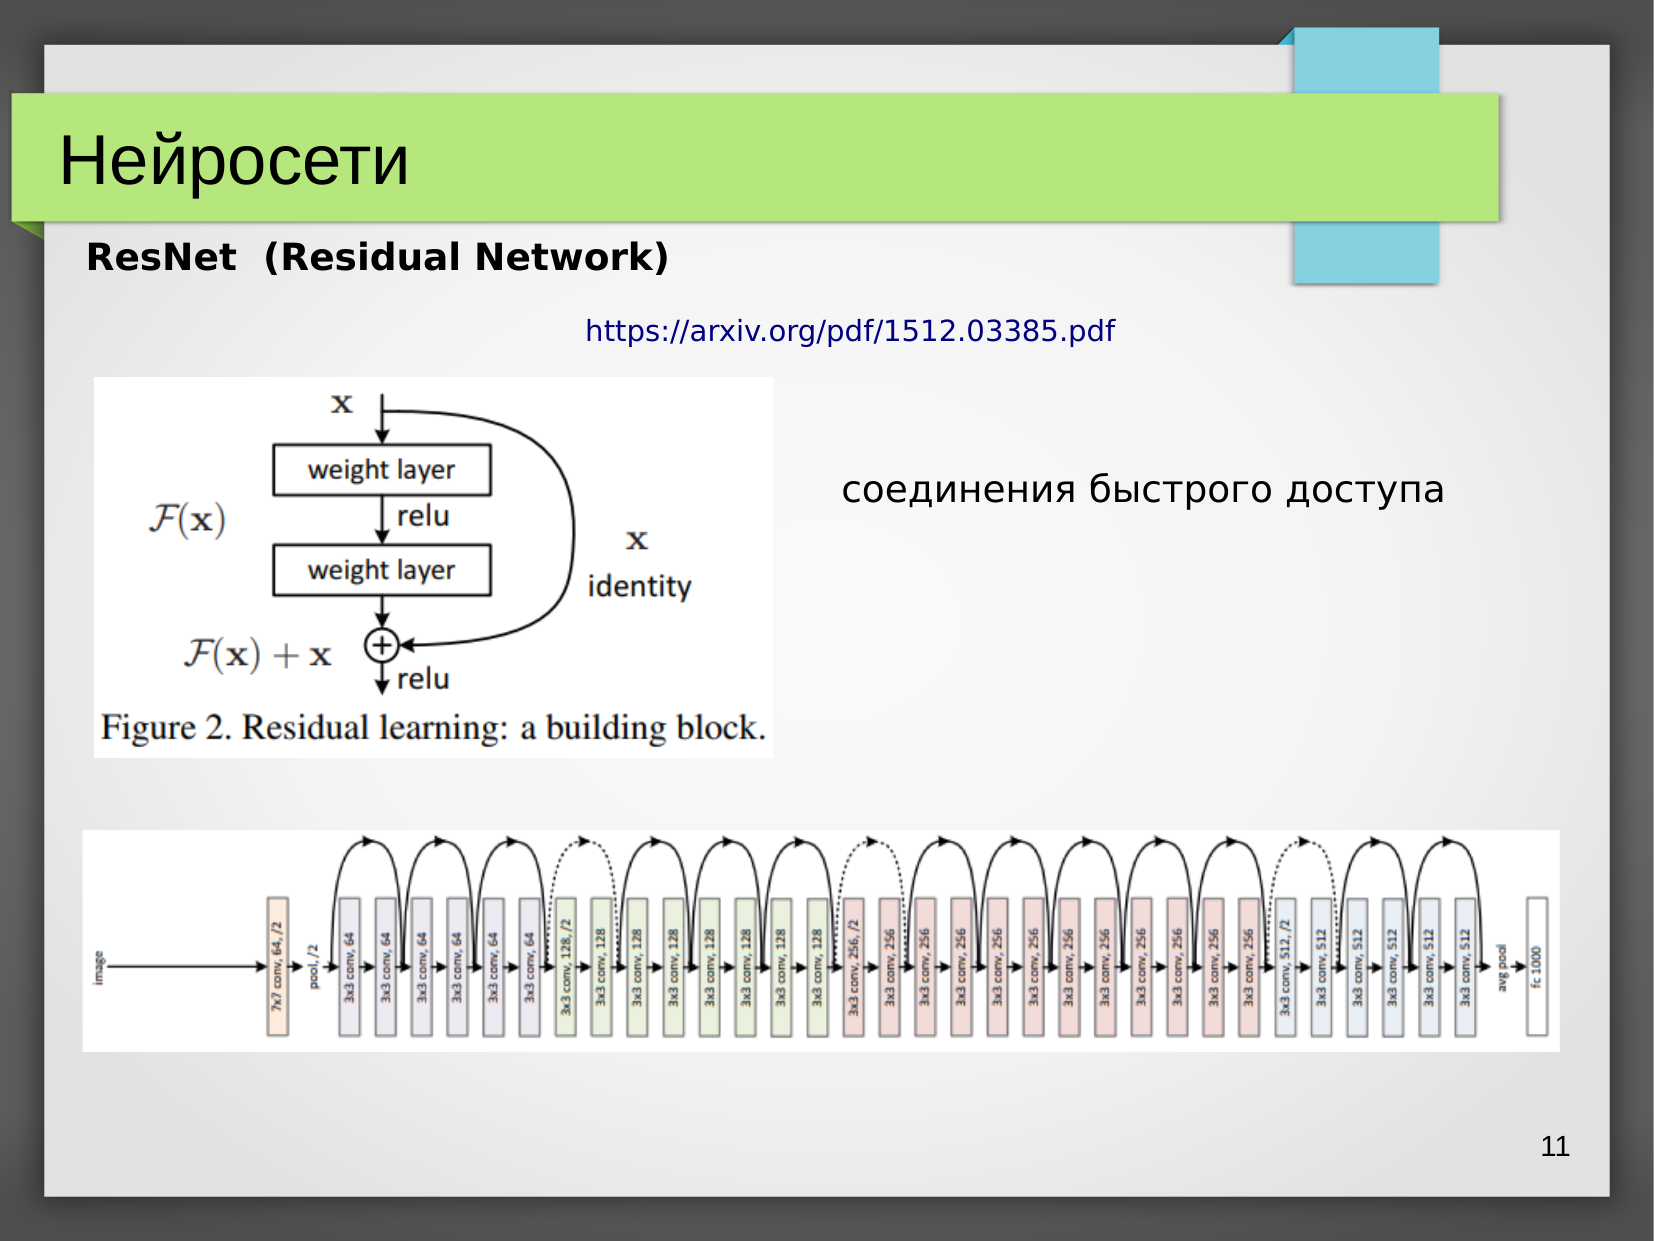

# Нейросети
ResNet (Residual Network)
 https://arxiv.org/pdf/1512.03385.pdf
cоединения быстрого доступа
11